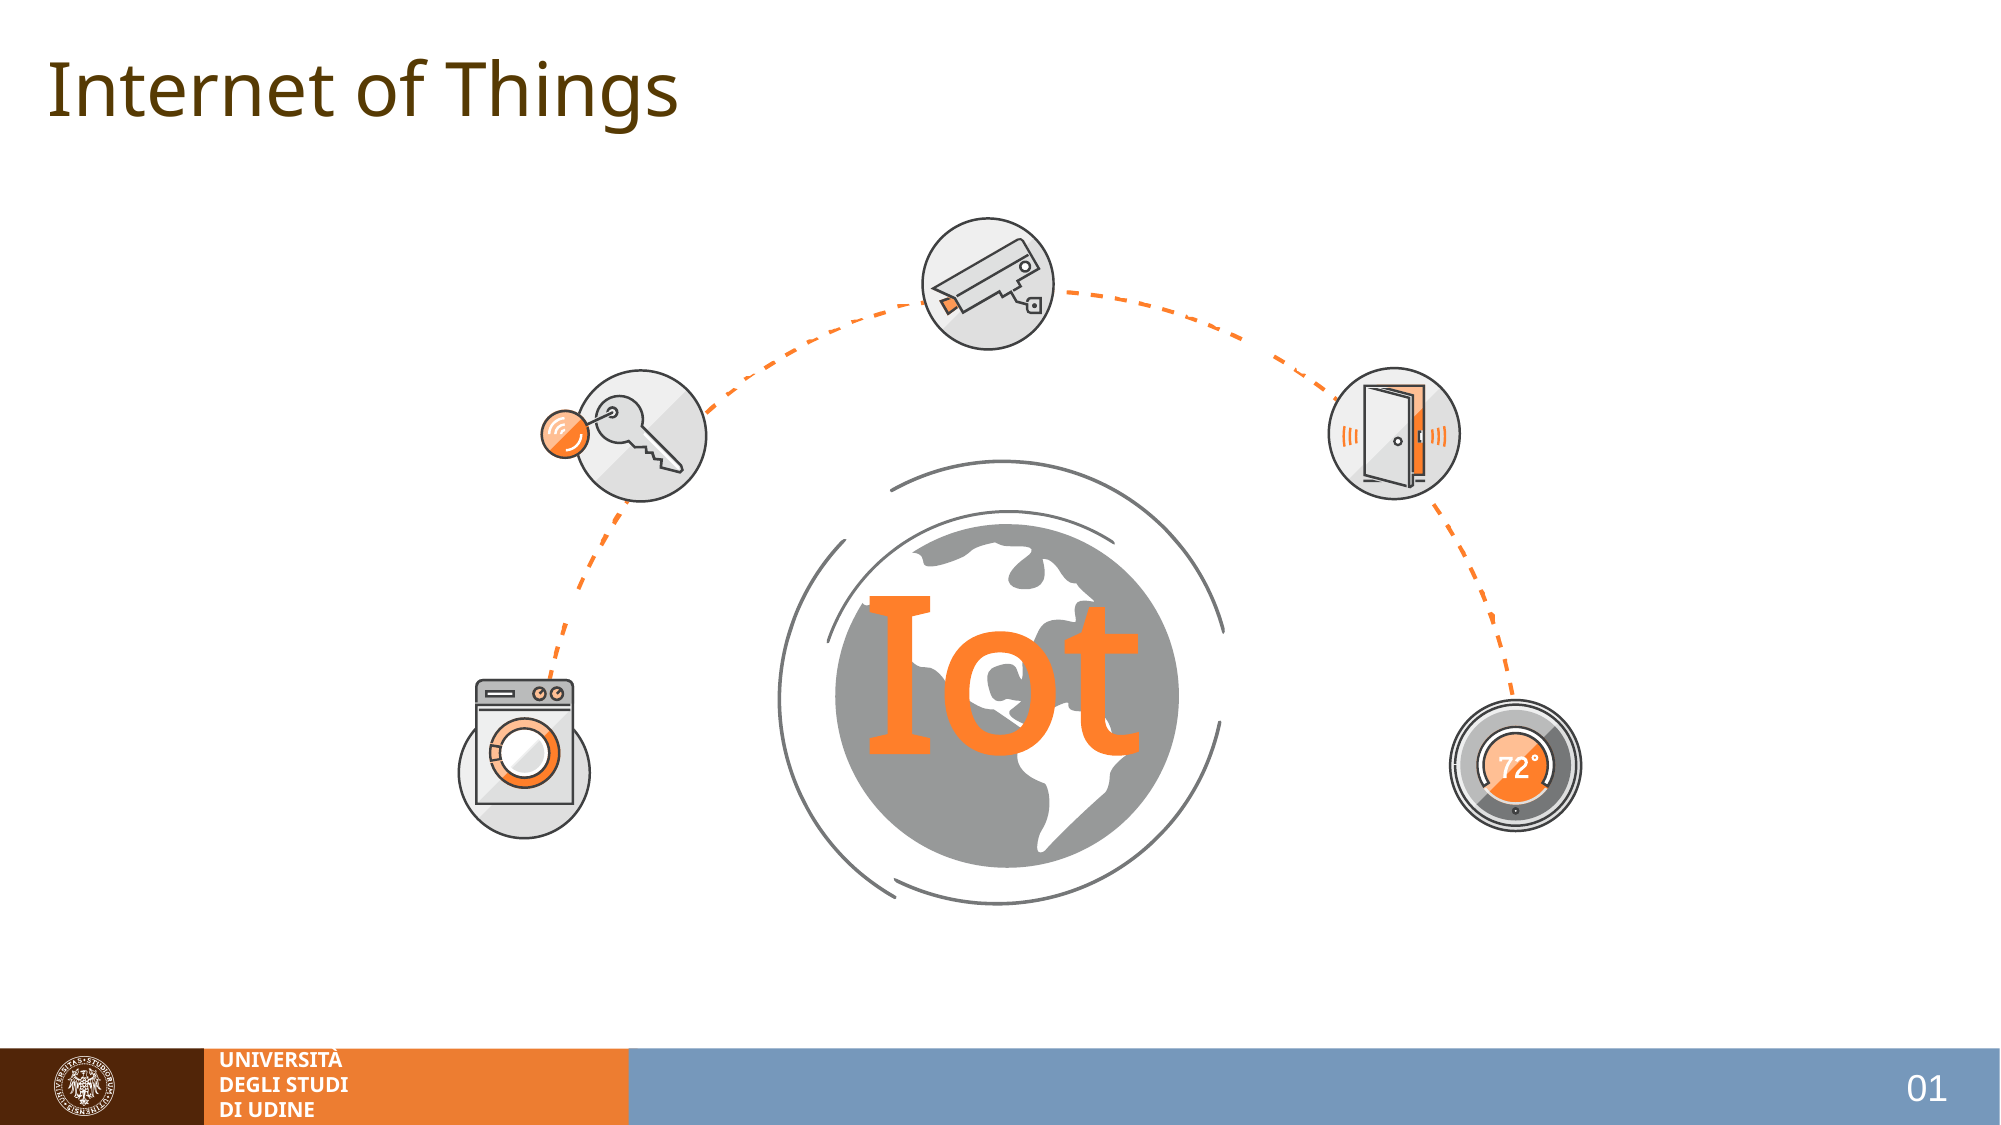

Internet of Things
UNIVERSITÀ
DEGLI STUDI
DI UDINE
01